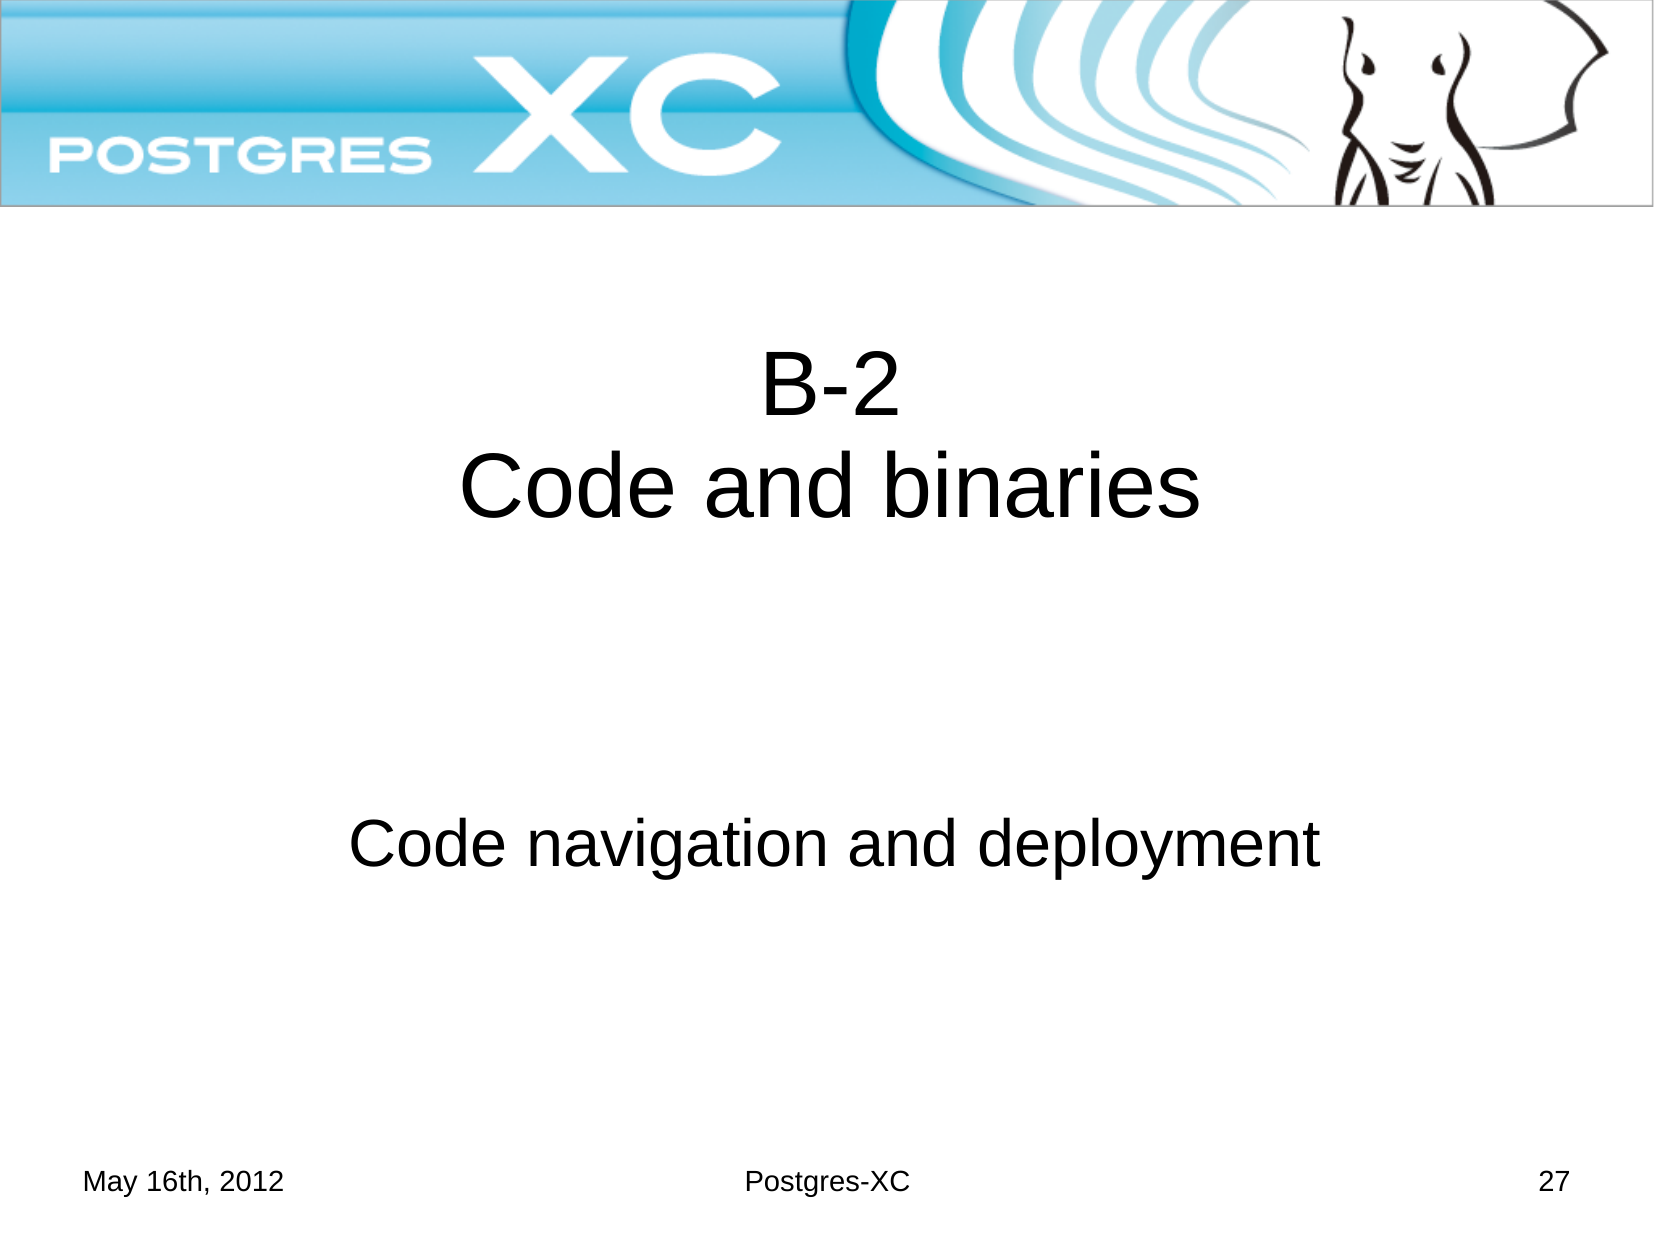

# B-2 Code and binaries
Code navigation and deployment
27